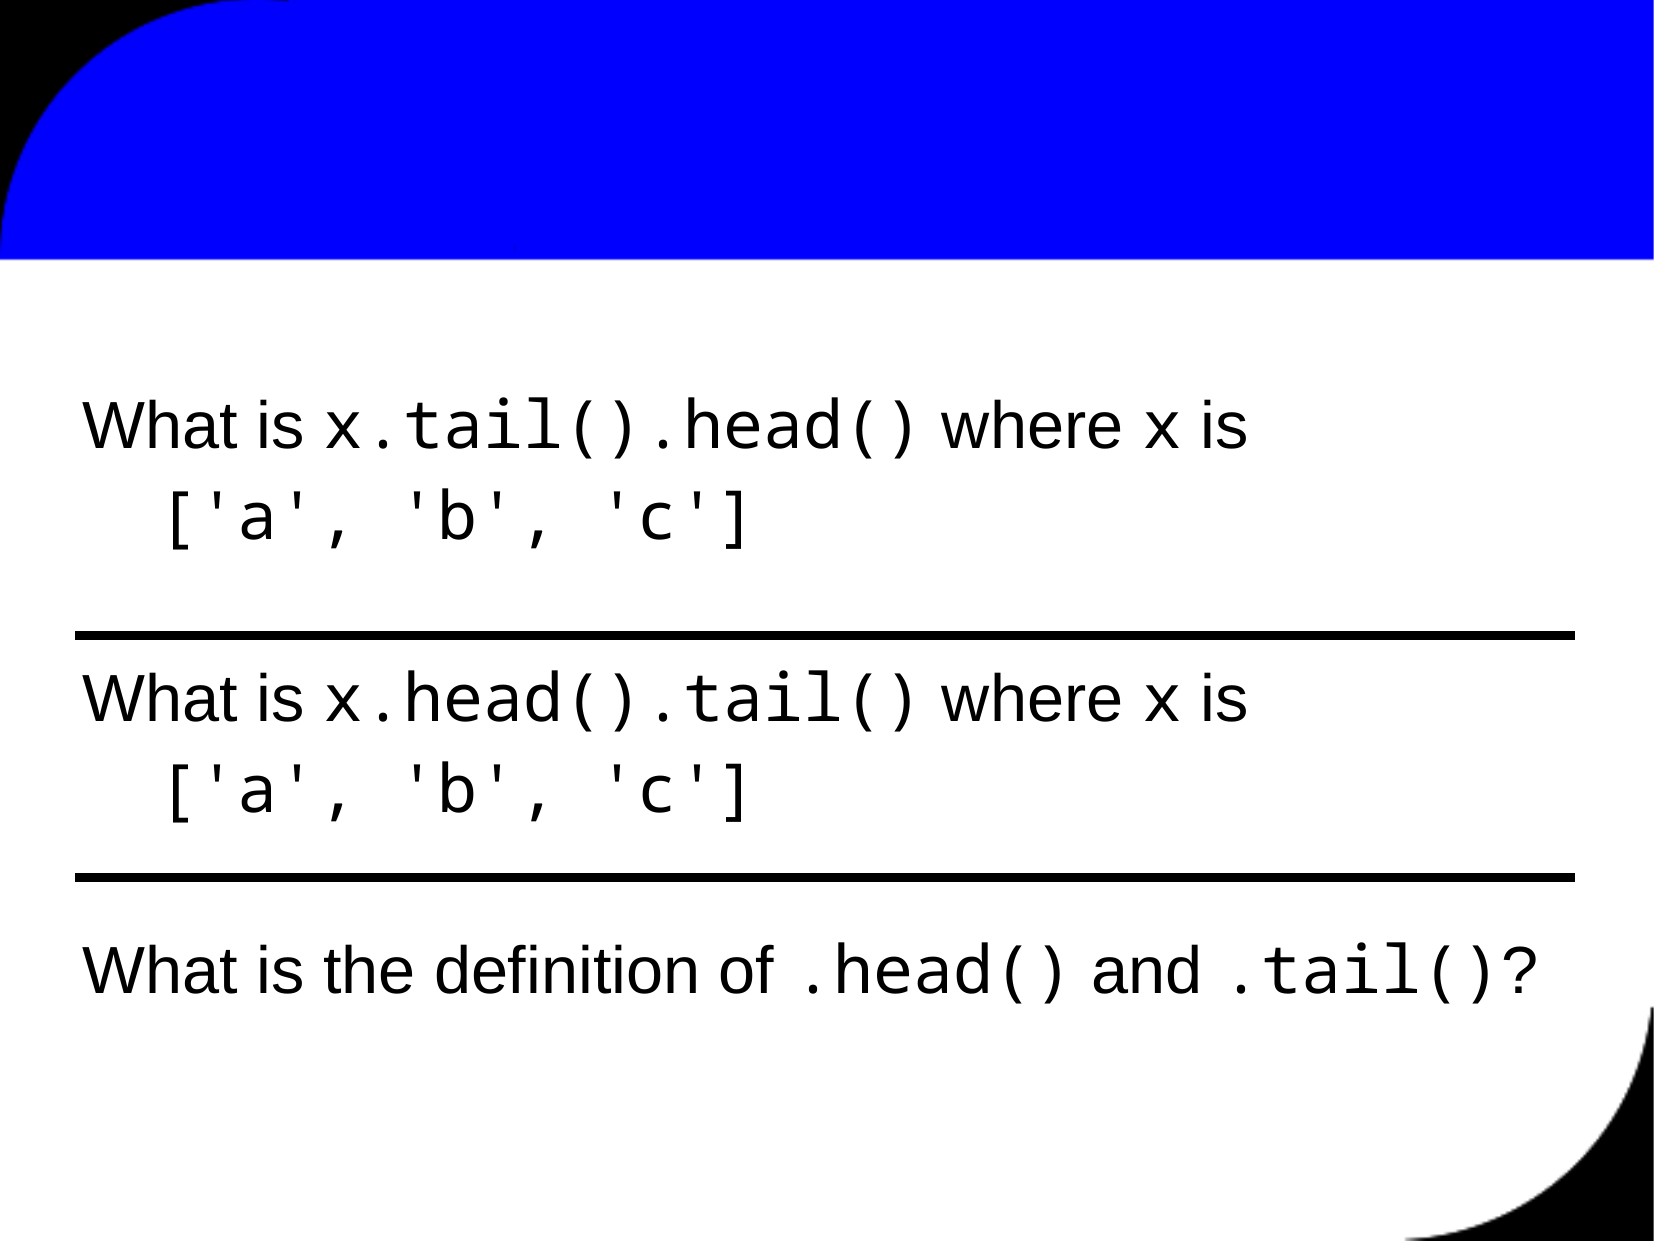

What is x.tail().head() where x is
	['a', 'b', 'c']
What is x.head().tail() where x is
	['a', 'b', 'c']
What is the definition of .head() and .tail()?